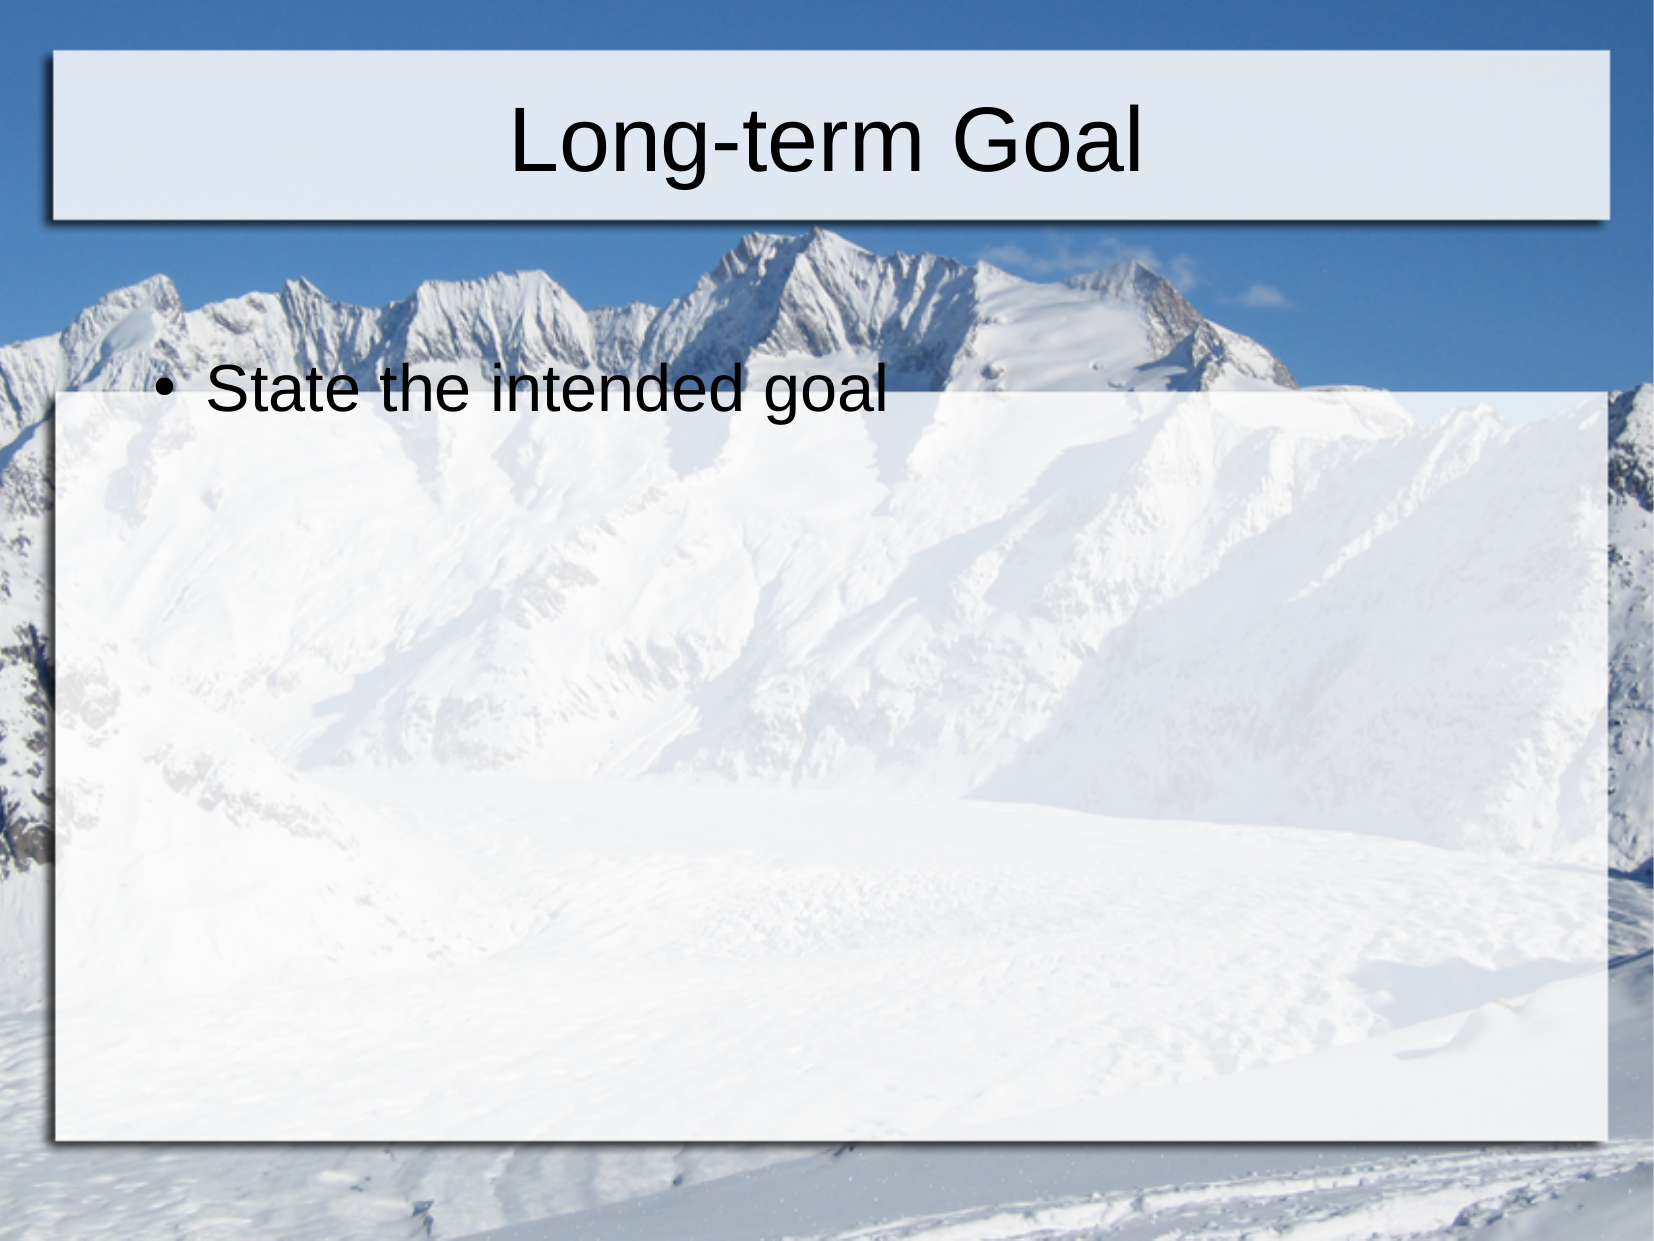

# Long-term Goal
State the intended goal